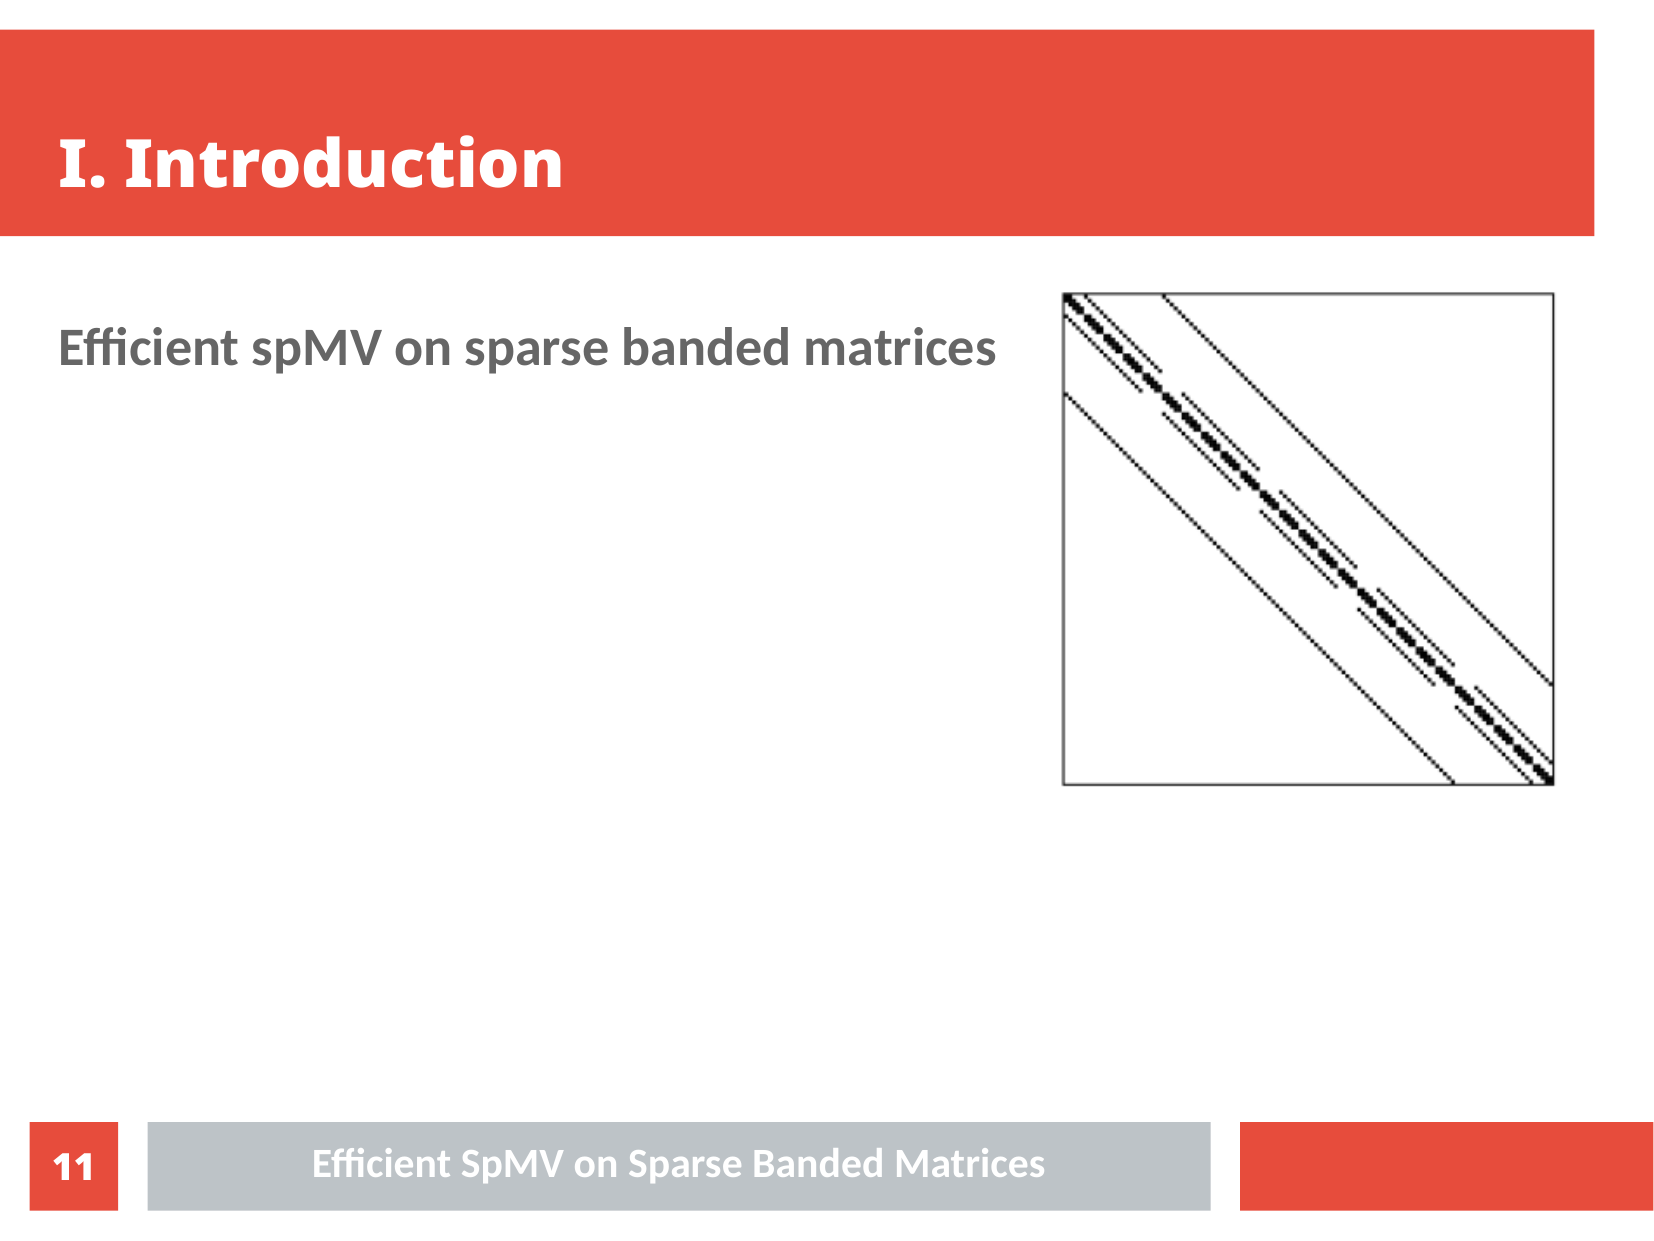

# I. Introduction
Efficient spMV on sparse banded matrices
11
Efficient SpMV on Sparse Banded Matrices